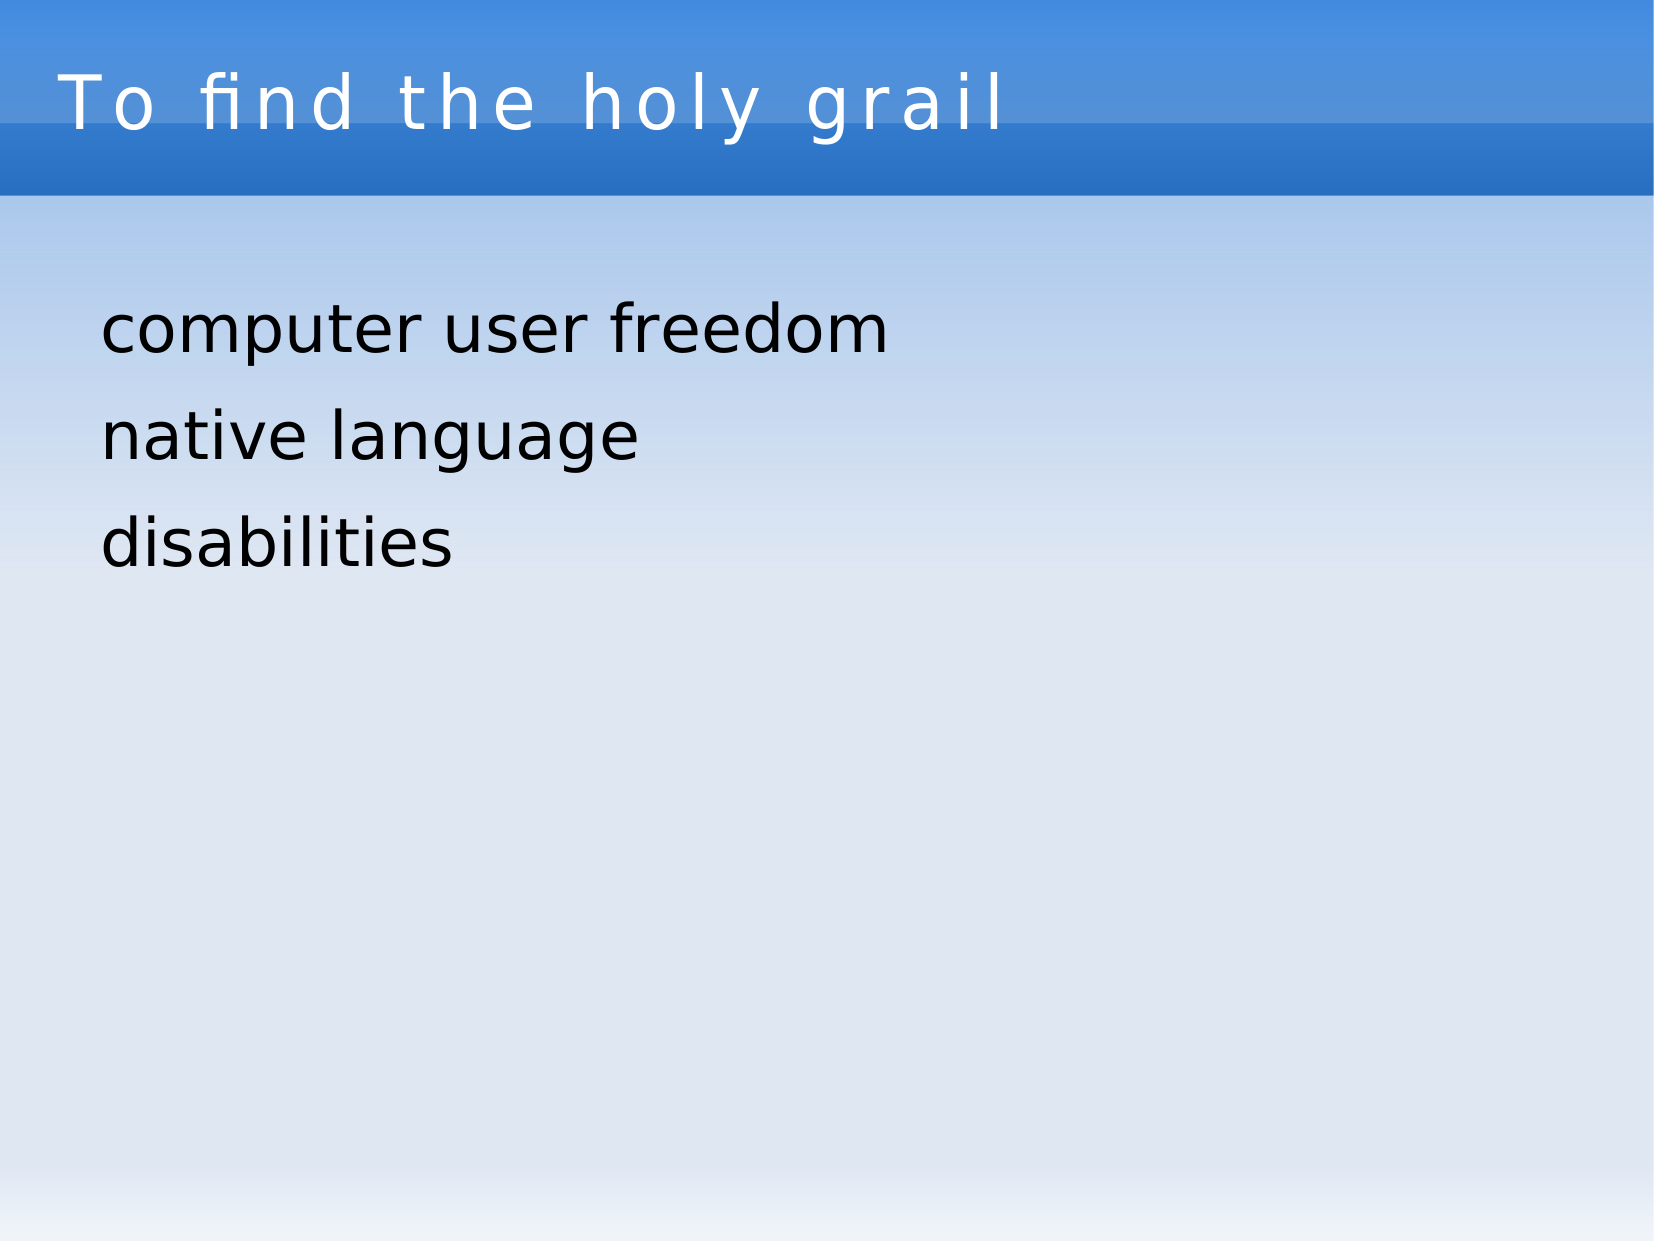

# To find the holy grail
computer user freedom
native language
disabilities